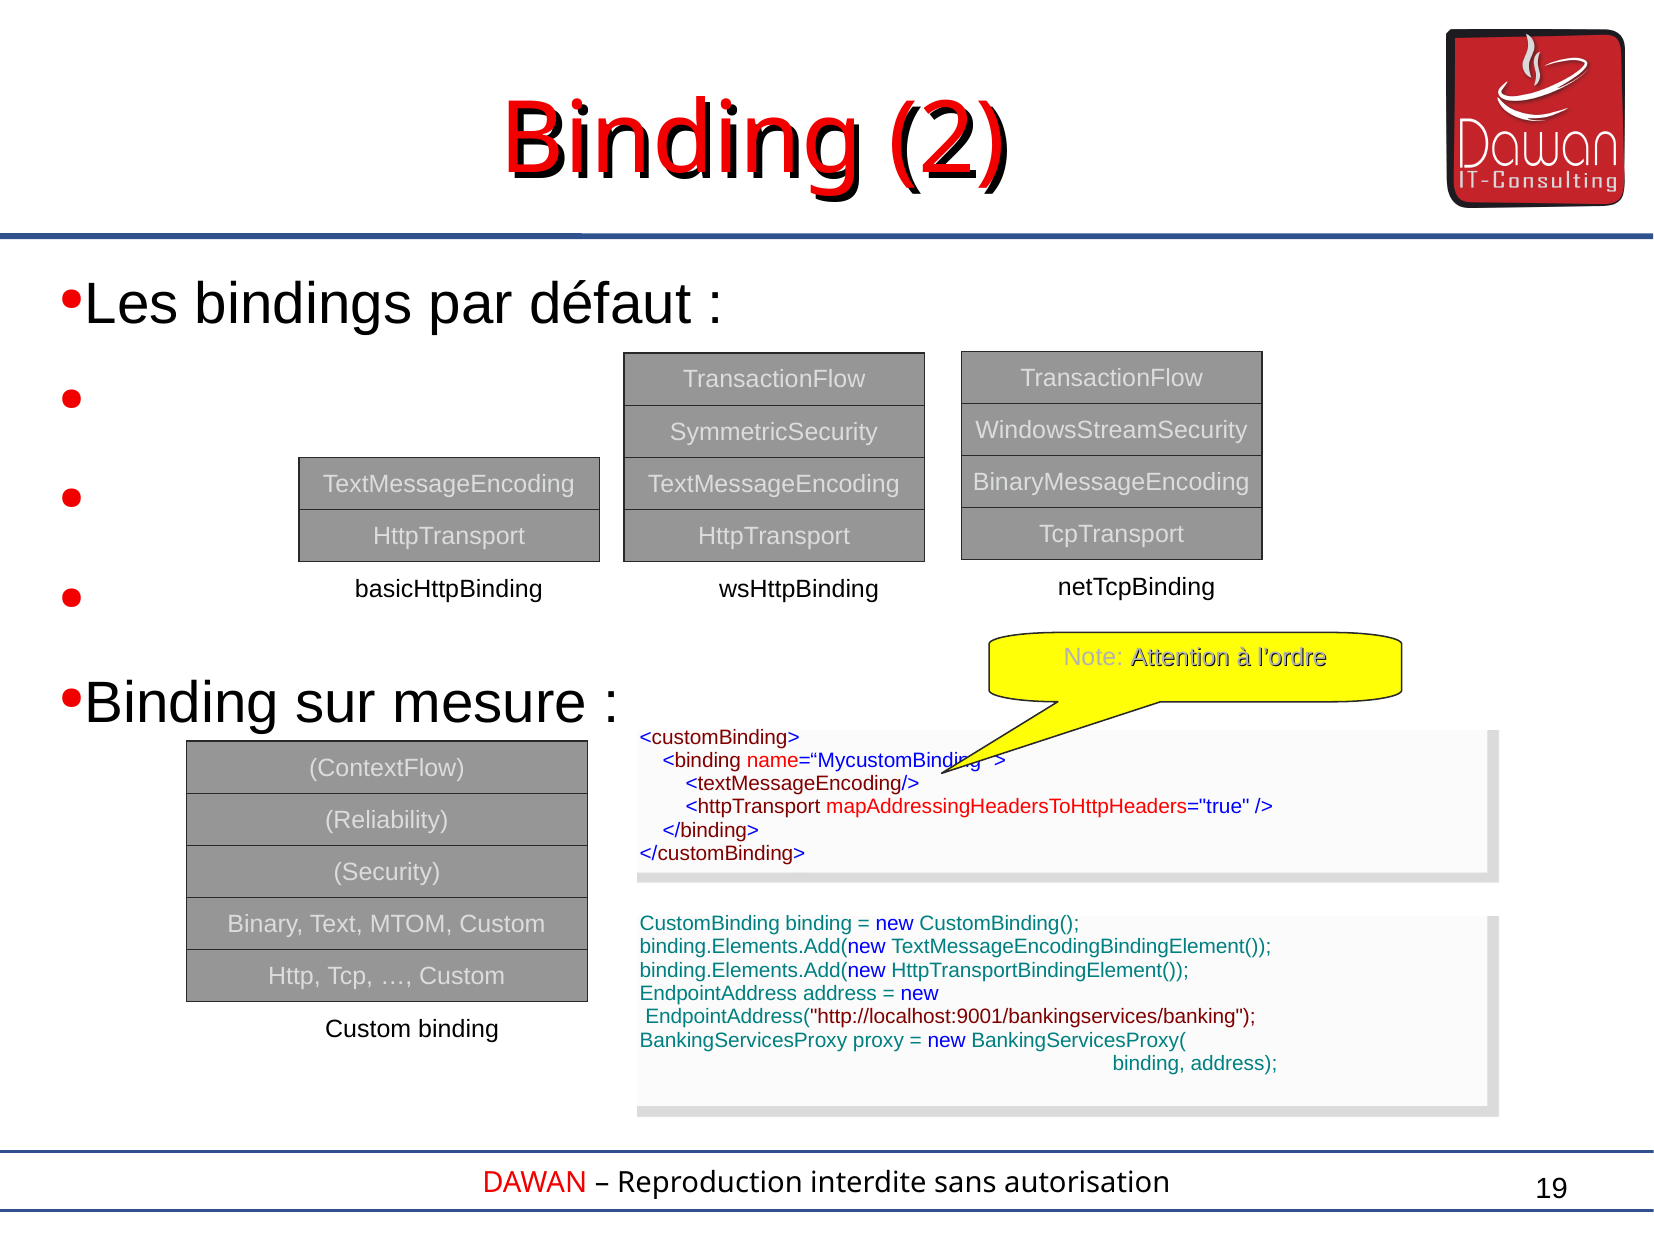

# Binding (2)
Les bindings par défaut :
Binding sur mesure :
TransactionFlow
TransactionFlow
WindowsStreamSecurity
SymmetricSecurity
BinaryMessageEncoding
TextMessageEncoding
TextMessageEncoding
TcpTransport
HttpTransport
HttpTransport
netTcpBinding
basicHttpBinding
wsHttpBinding
Note: Attention à l’ordre
<customBinding>
 <binding name=“MycustomBinding" >
 <textMessageEncoding/>
 <httpTransport mapAddressingHeadersToHttpHeaders="true" />
 </binding>
</customBinding>
(ContextFlow)
(Reliability)
(Security)
Binary, Text, MTOM, Custom
CustomBinding binding = new CustomBinding();
binding.Elements.Add(new TextMessageEncodingBindingElement());
binding.Elements.Add(new HttpTransportBindingElement());
EndpointAddress address = new
 EndpointAddress("http://localhost:9001/bankingservices/banking");
BankingServicesProxy proxy = new BankingServicesProxy(
			 binding, address);
Http, Tcp, …, Custom
Custom binding